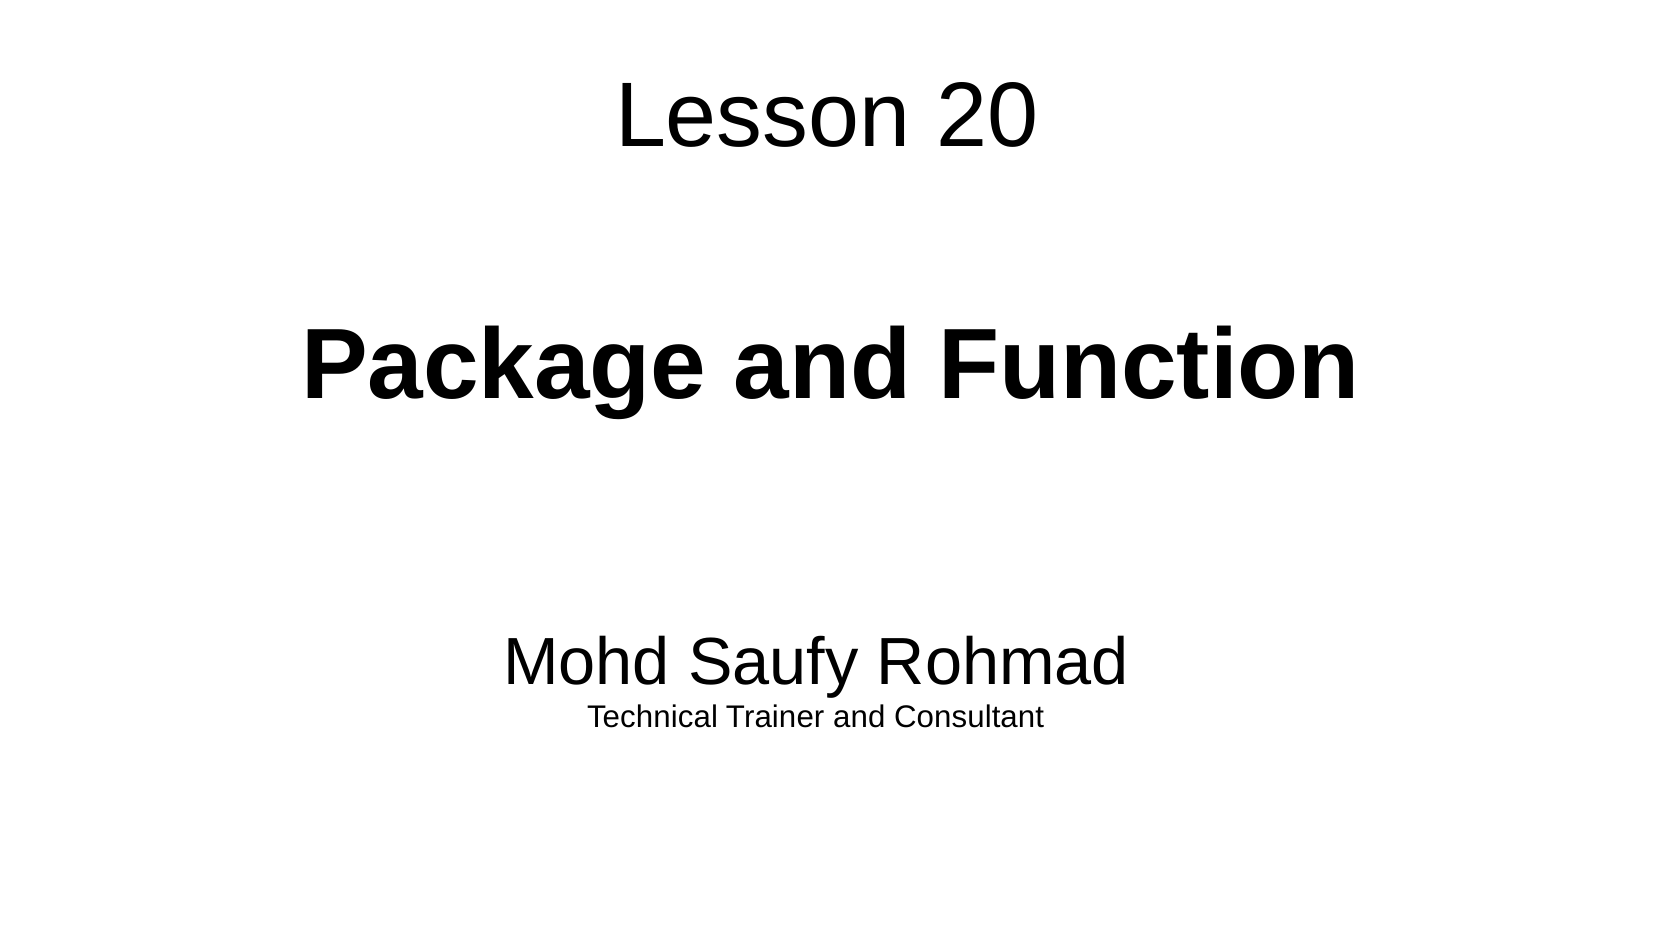

# Lesson 20
Package and Function
Mohd Saufy Rohmad
Technical Trainer and Consultant